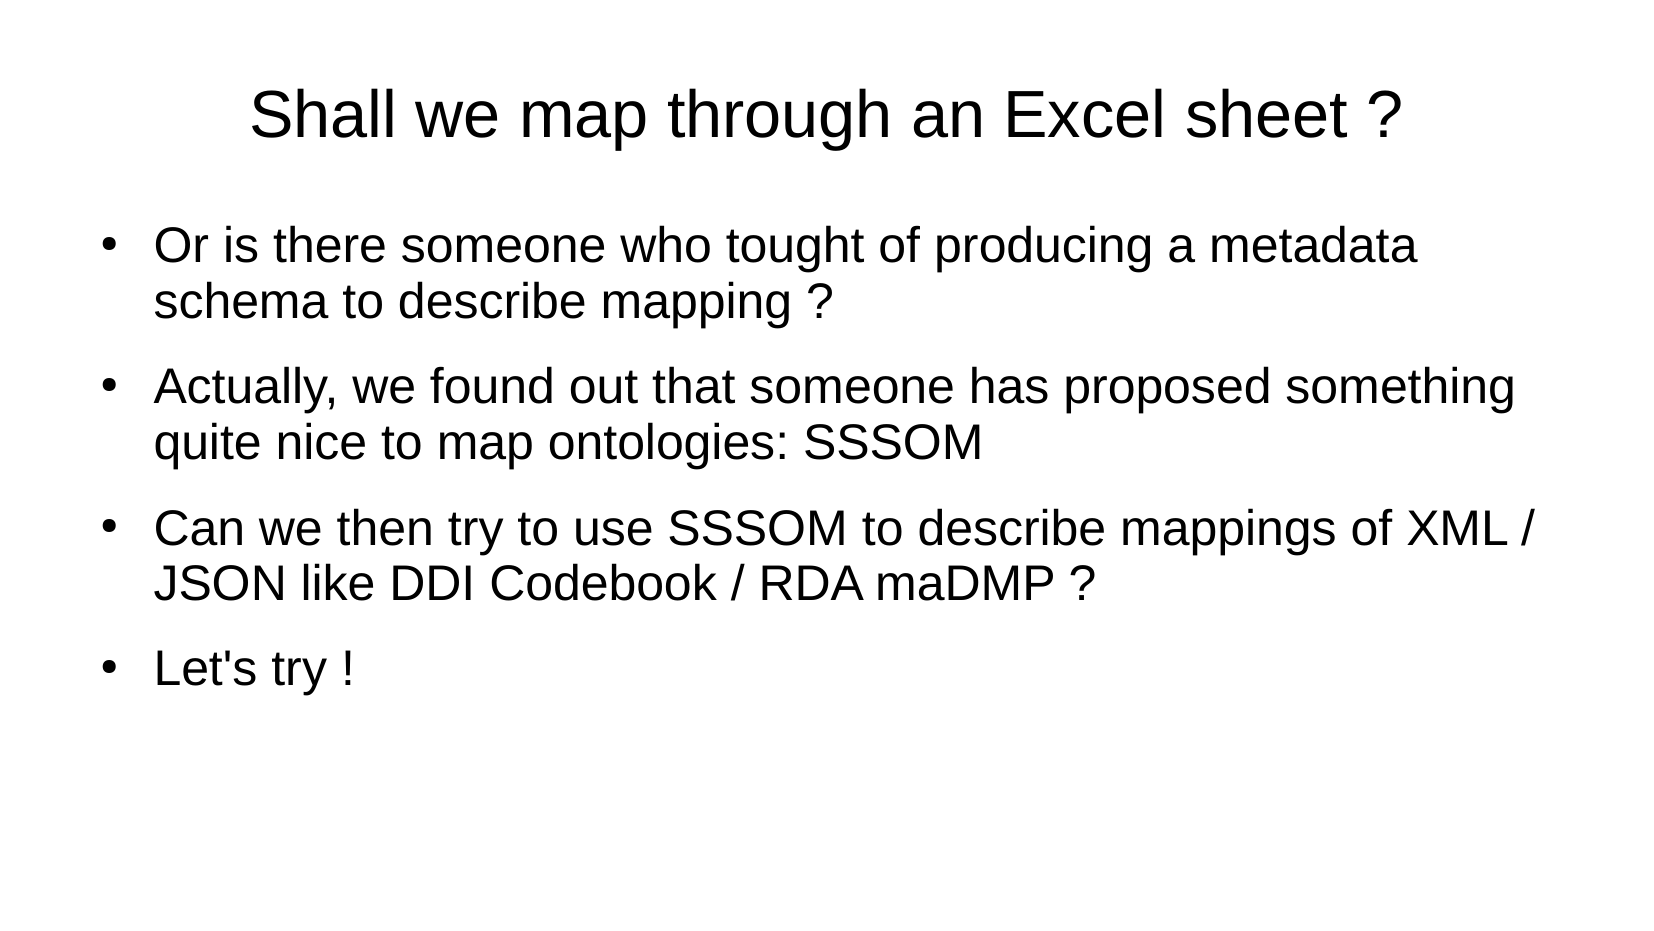

# Shall we map through an Excel sheet ?
Or is there someone who tought of producing a metadata schema to describe mapping ?
Actually, we found out that someone has proposed something quite nice to map ontologies: SSSOM
Can we then try to use SSSOM to describe mappings of XML / JSON like DDI Codebook / RDA maDMP ?
Let's try !